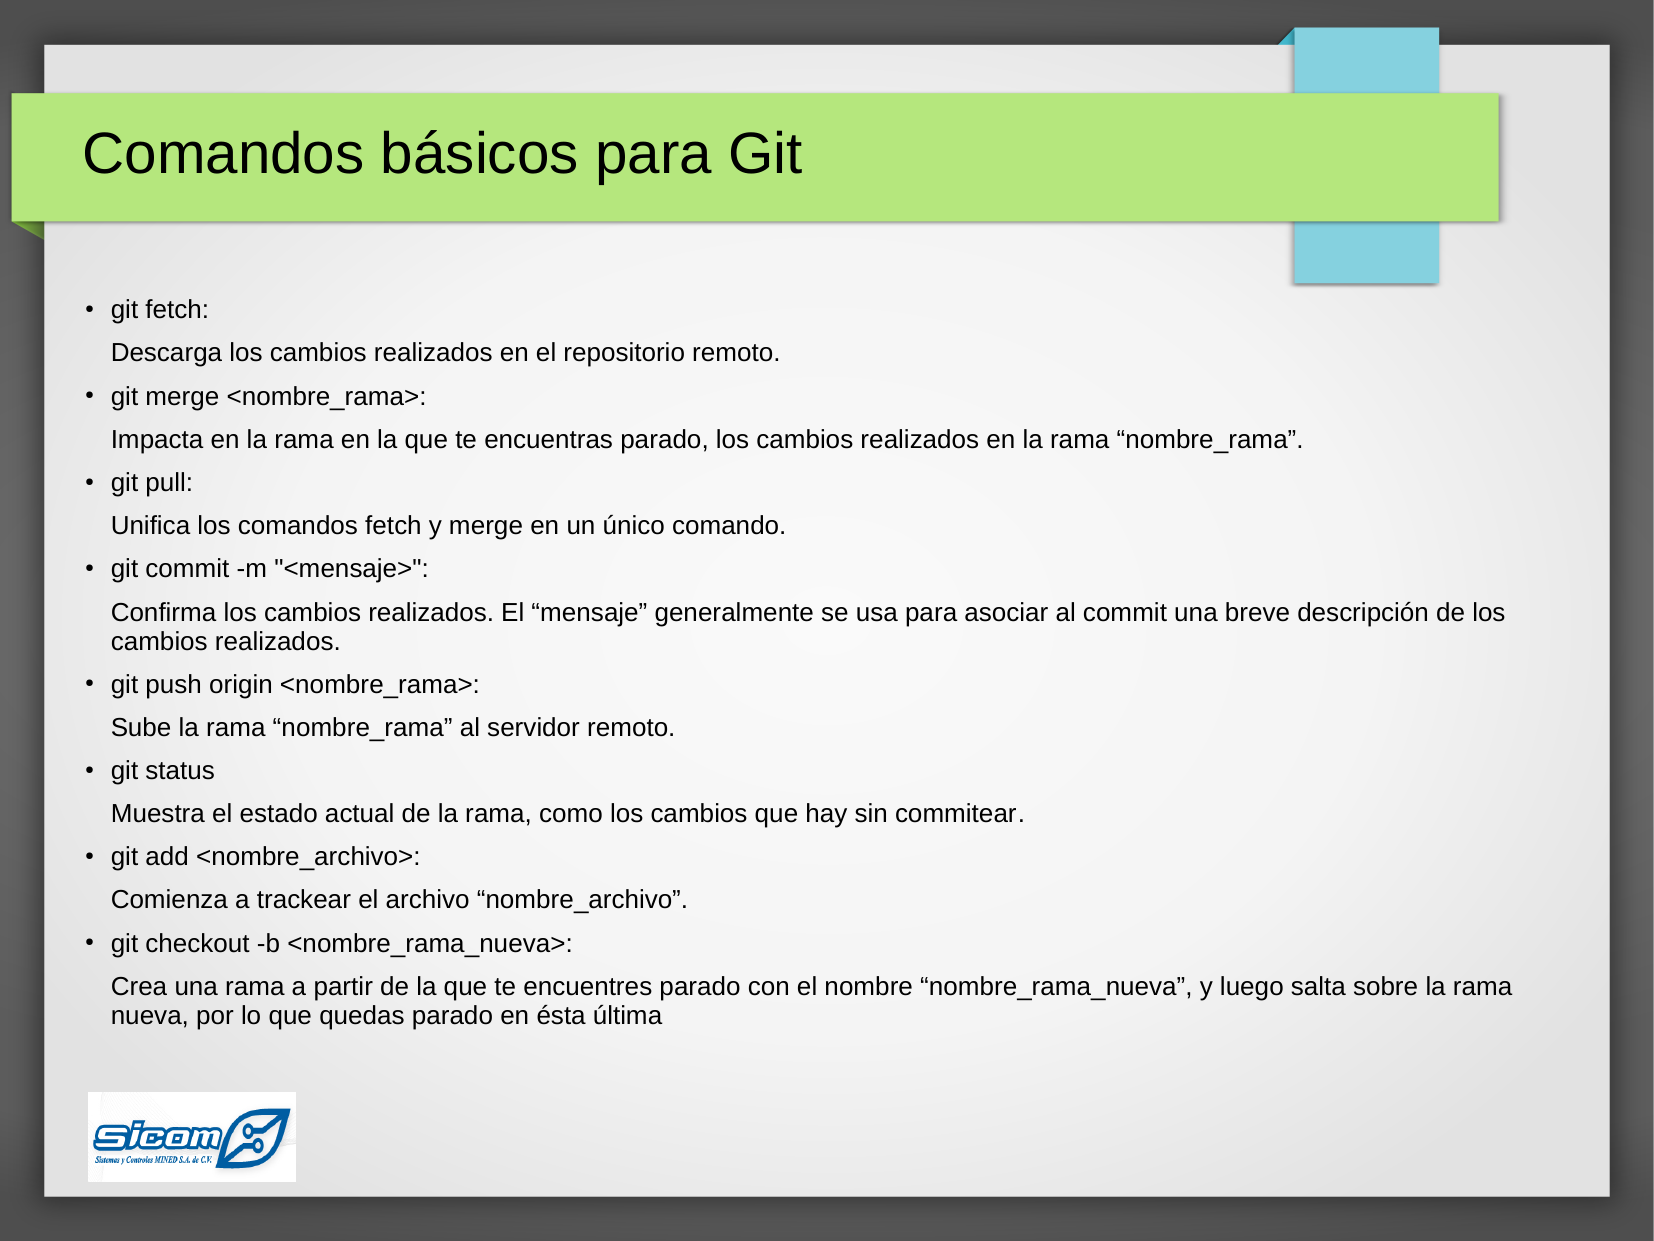

# Comandos básicos para Git
git fetch:
Descarga los cambios realizados en el repositorio remoto.
git merge <nombre_rama>:
Impacta en la rama en la que te encuentras parado, los cambios realizados en la rama “nombre_rama”.
git pull:
Unifica los comandos fetch y merge en un único comando.
git commit -m "<mensaje>":
Confirma los cambios realizados. El “mensaje” generalmente se usa para asociar al commit una breve descripción de los cambios realizados.
git push origin <nombre_rama>:
Sube la rama “nombre_rama” al servidor remoto.
git status
Muestra el estado actual de la rama, como los cambios que hay sin commitear.
git add <nombre_archivo>:
Comienza a trackear el archivo “nombre_archivo”.
git checkout -b <nombre_rama_nueva>:
Crea una rama a partir de la que te encuentres parado con el nombre “nombre_rama_nueva”, y luego salta sobre la rama nueva, por lo que quedas parado en ésta última